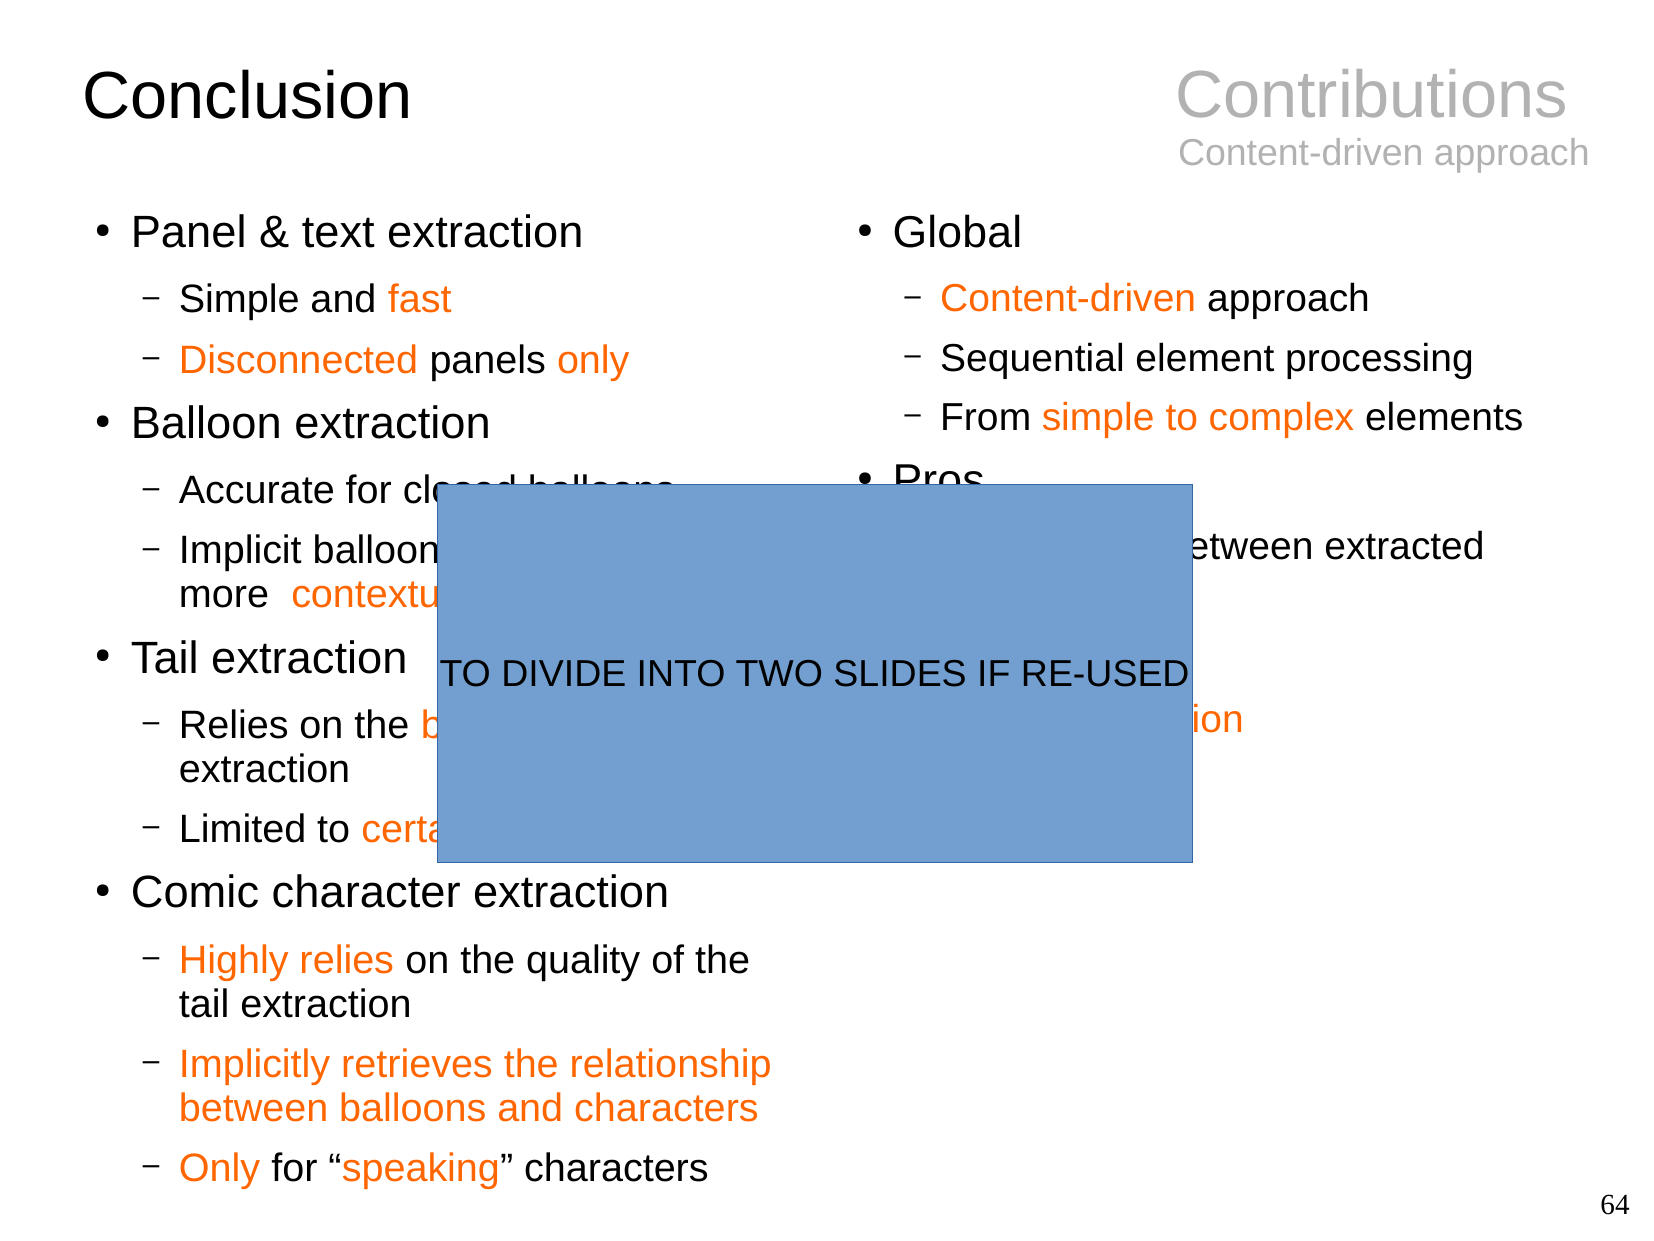

# Conclusion
Panel & text extraction
Simple and fast
Disconnected panels only
Balloon extraction
Accurate for closed balloons
Implicit balloons would require more contextual information
Tail extraction
Relies on the balloon contour extraction
Limited to certain types of tail
Comic character extraction
Highly relies on the quality of the tail extraction
Implicitly retrieves the relationship between balloons and characters
Only for “speaking” characters
Global
Content-driven approach
Sequential element processing
From simple to complex elements
Pros
Consistence between extracted elements
Cons
Error propagation
TO DIVIDE INTO TWO SLIDES IF RE-USED
64